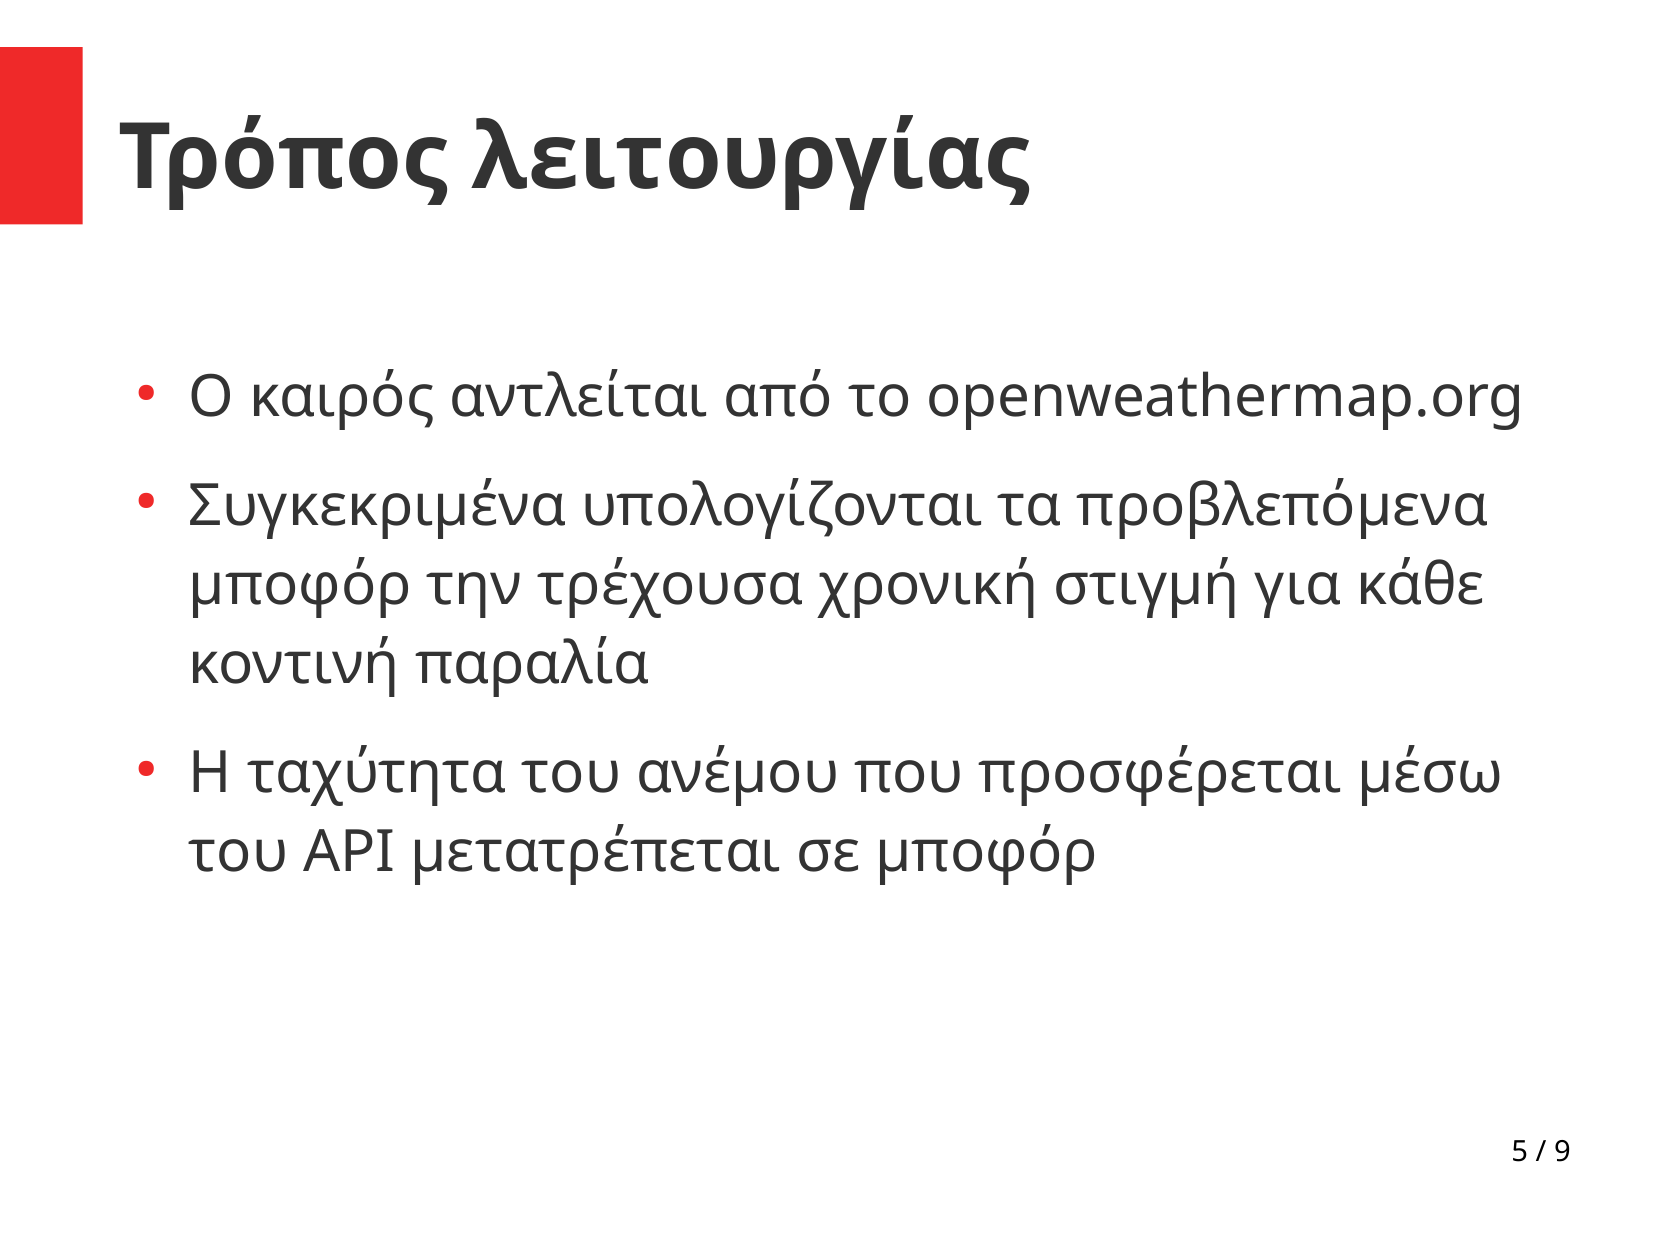

# Τρόπος λειτουργίας
Ο καιρός αντλείται από το openweathermap.org
Συγκεκριμένα υπολογίζονται τα προβλεπόμενα μποφόρ την τρέχουσα χρονική στιγμή για κάθε κοντινή παραλία
Η ταχύτητα του ανέμου που προσφέρεται μέσω του API μετατρέπεται σε μποφόρ
5